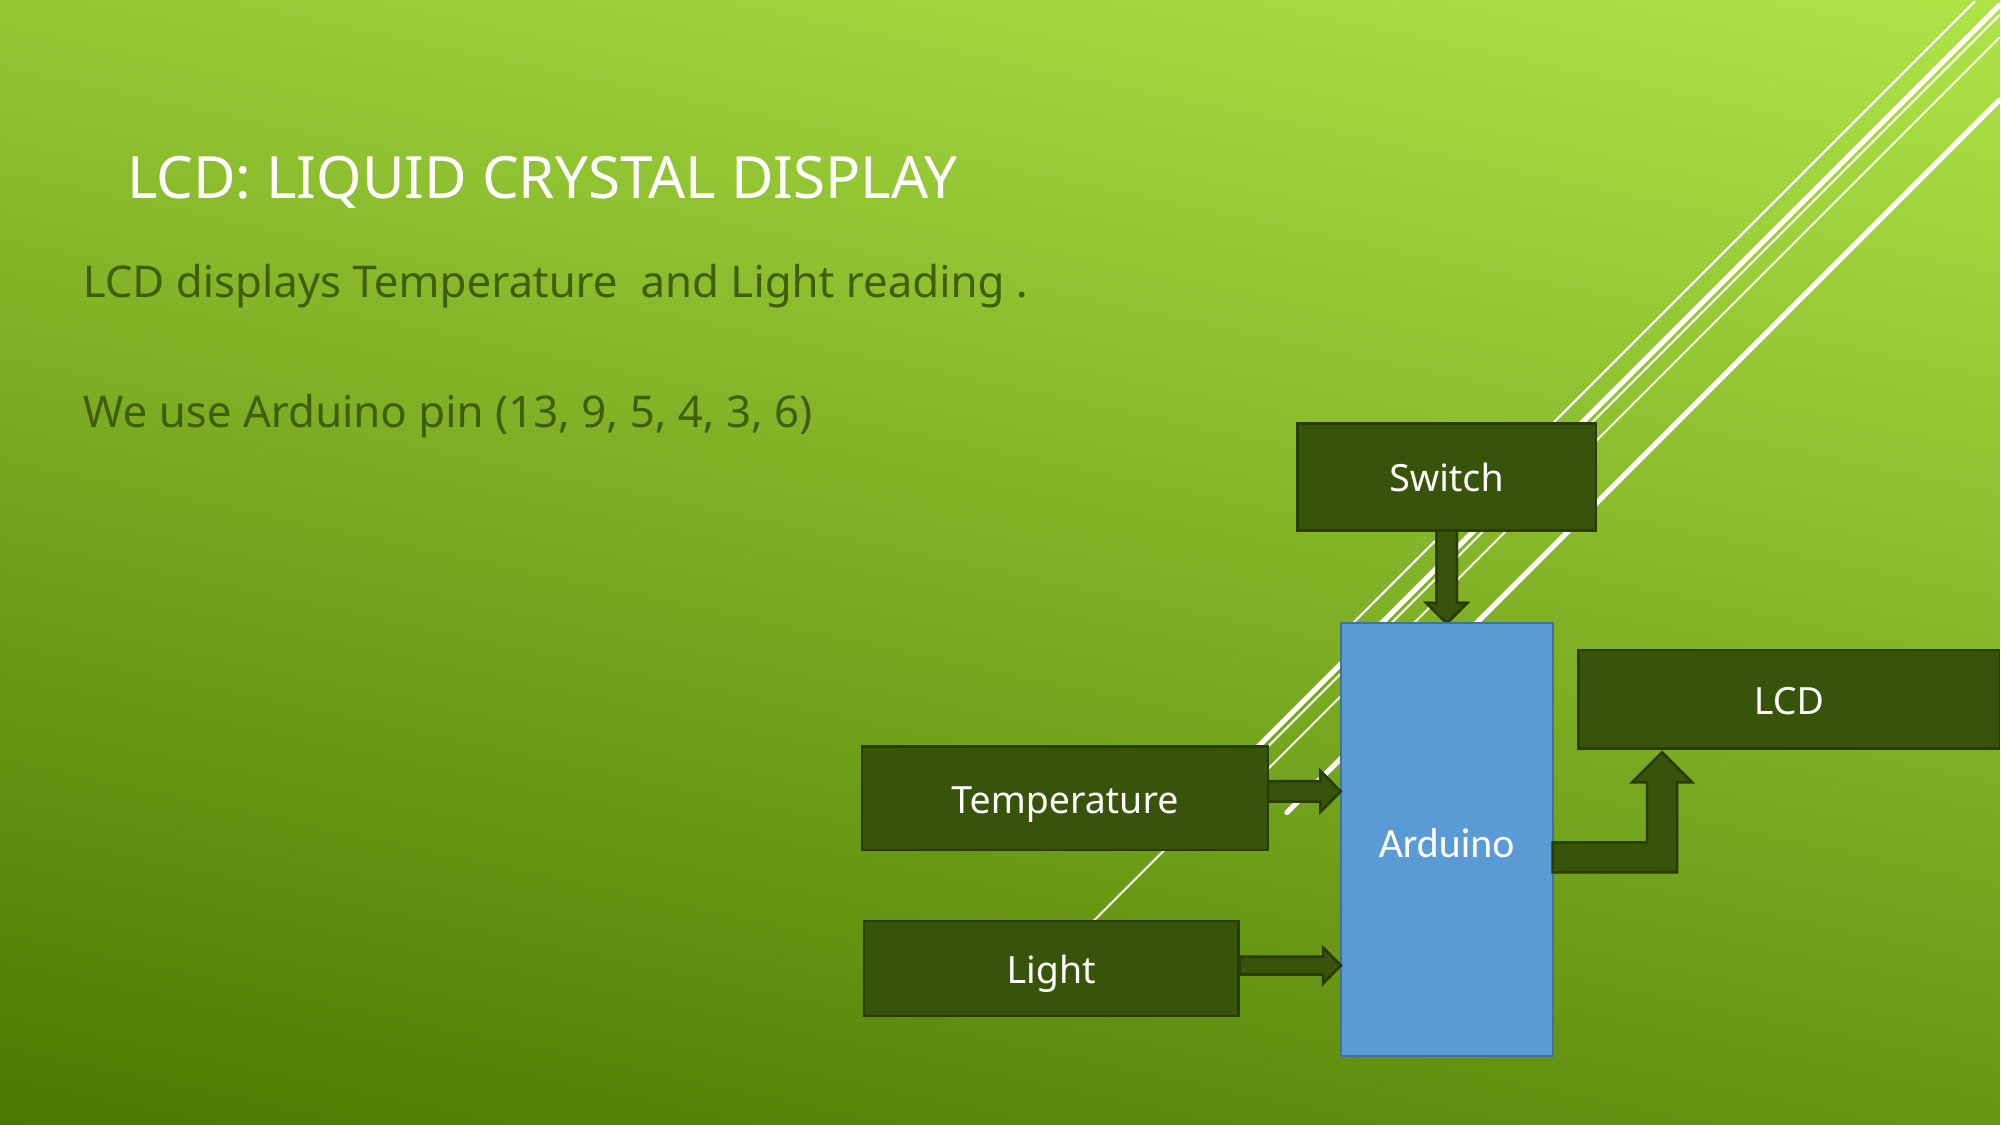

# LCD: Liquid crystal display
LCD displays Temperature and Light reading .
We use Arduino pin (13, 9, 5, 4, 3, 6)
Switch
Arduino
Light
Switch
Arduino
LCD
Temperature